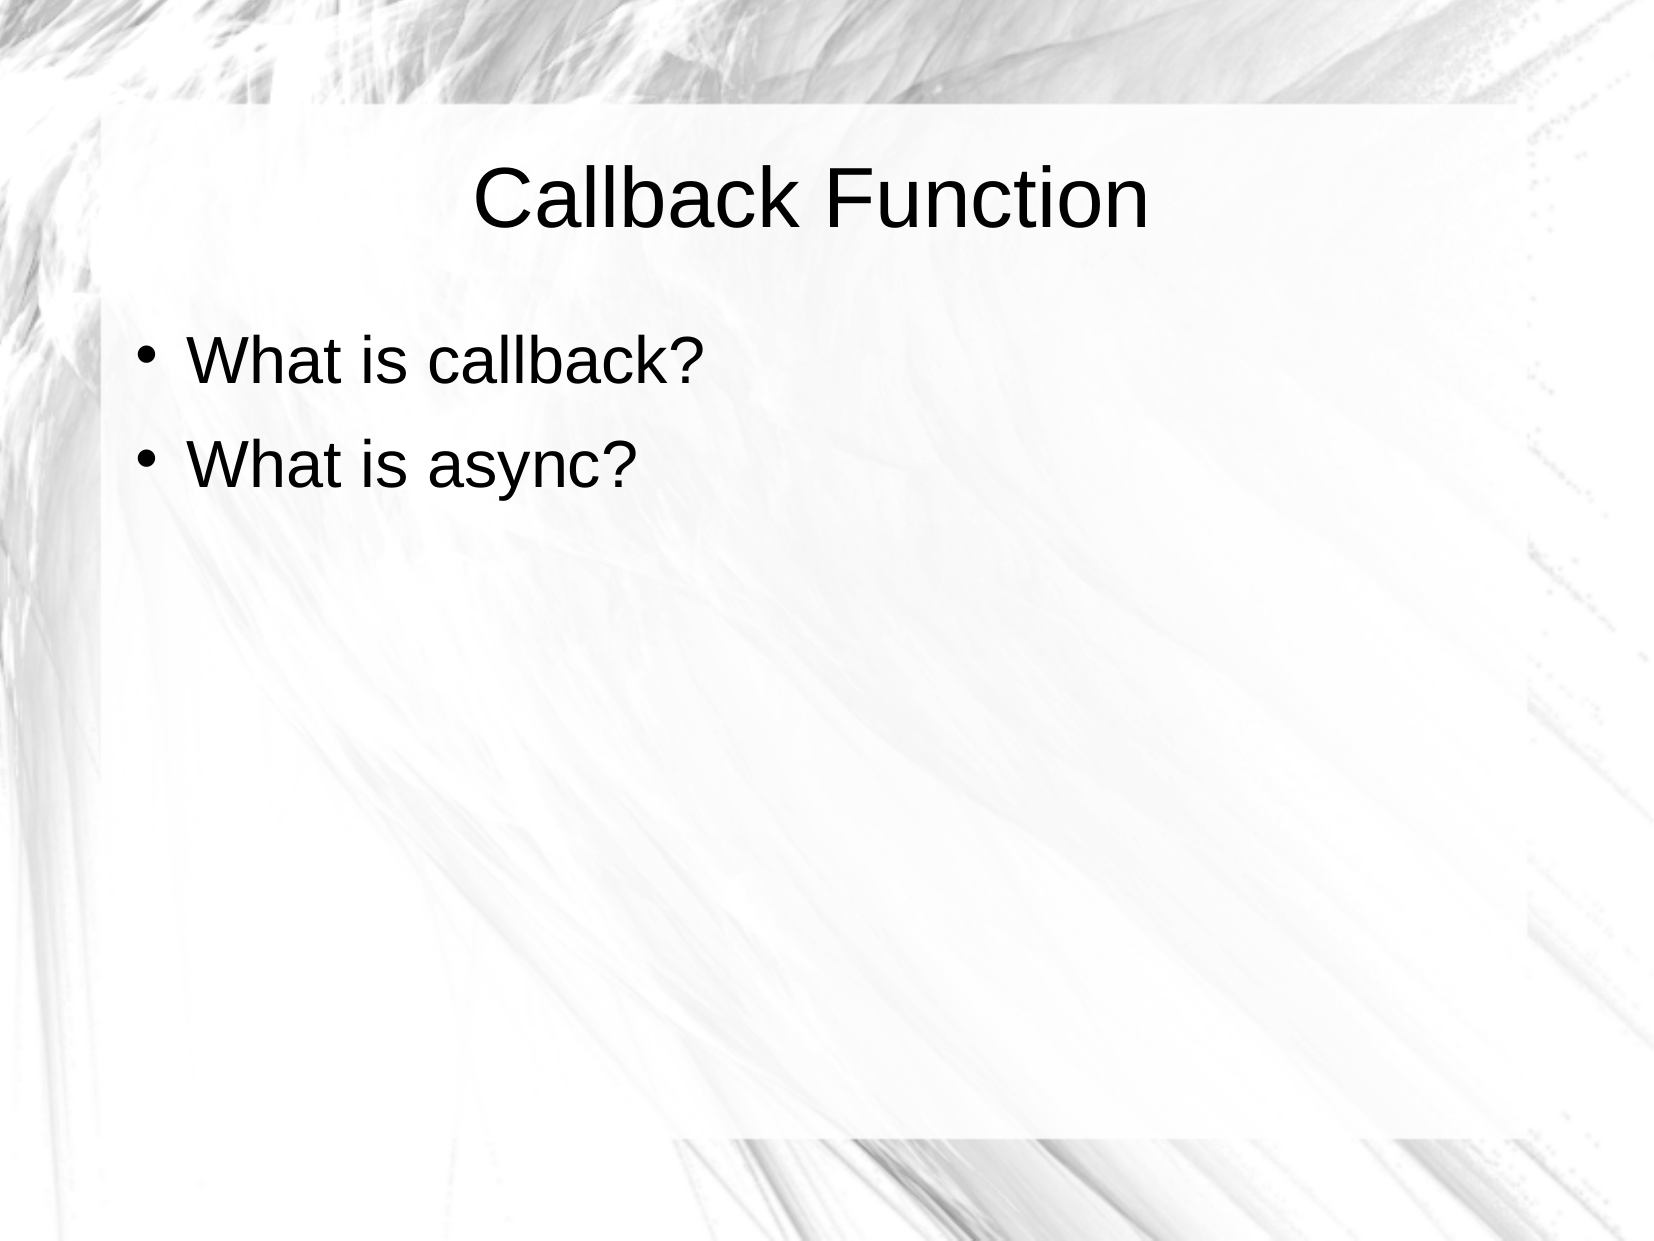

# Callback Function
What is callback?
What is async?